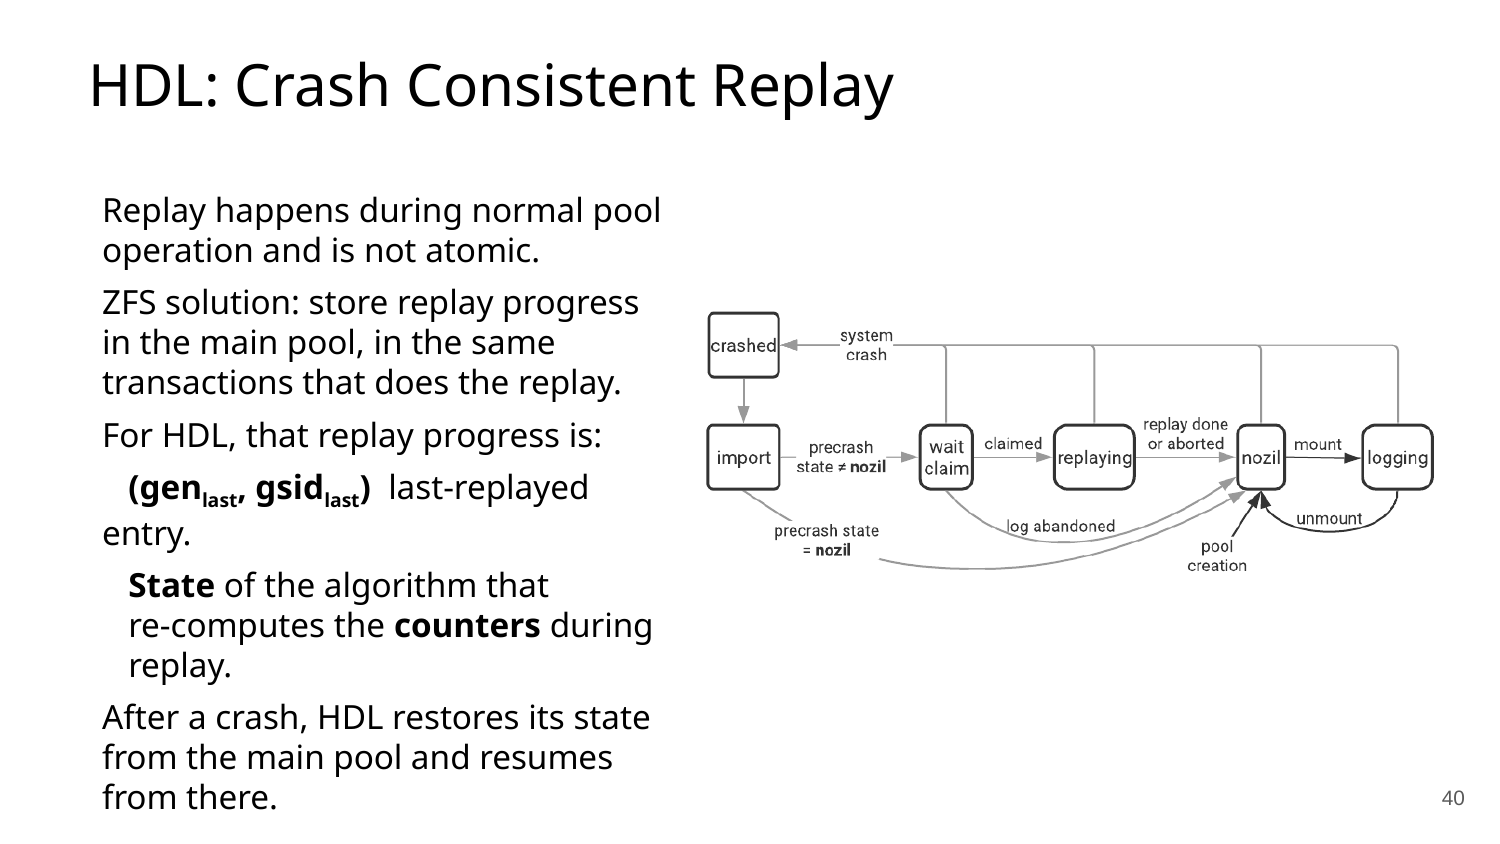

# HDL: Crash Consistent Replay
Replay happens during normal pool operation and is not atomic.
ZFS solution: store replay progress in the main pool, in the same transactions that does the replay.
For HDL, that replay progress is:
 (genlast, gsidlast) last-replayed entry.
 State of the algorithm that
 re-computes the counters during
 replay.
After a crash, HDL restores its state from the main pool and resumes
from there.